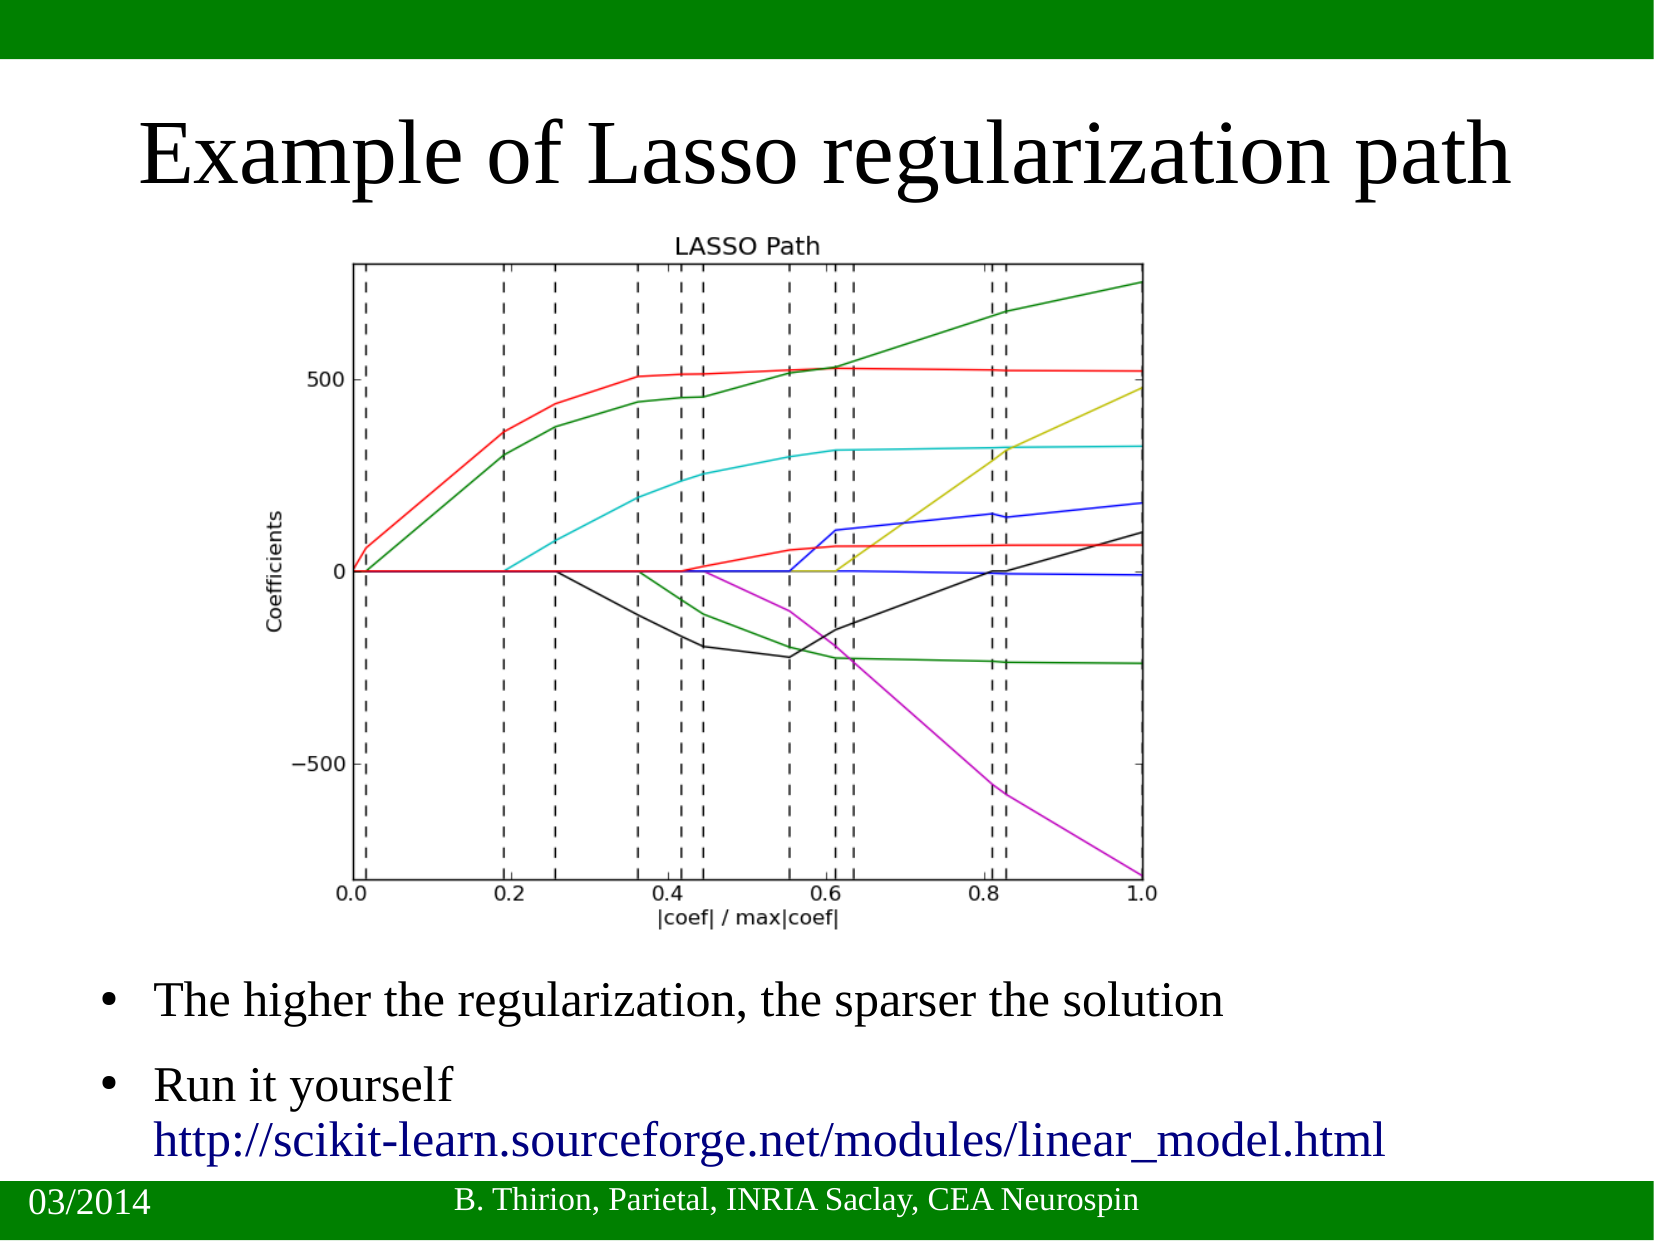

# Example of Lasso regularization path
The higher the regularization, the sparser the solution
Run it yourself http://scikit-learn.sourceforge.net/modules/linear_model.html